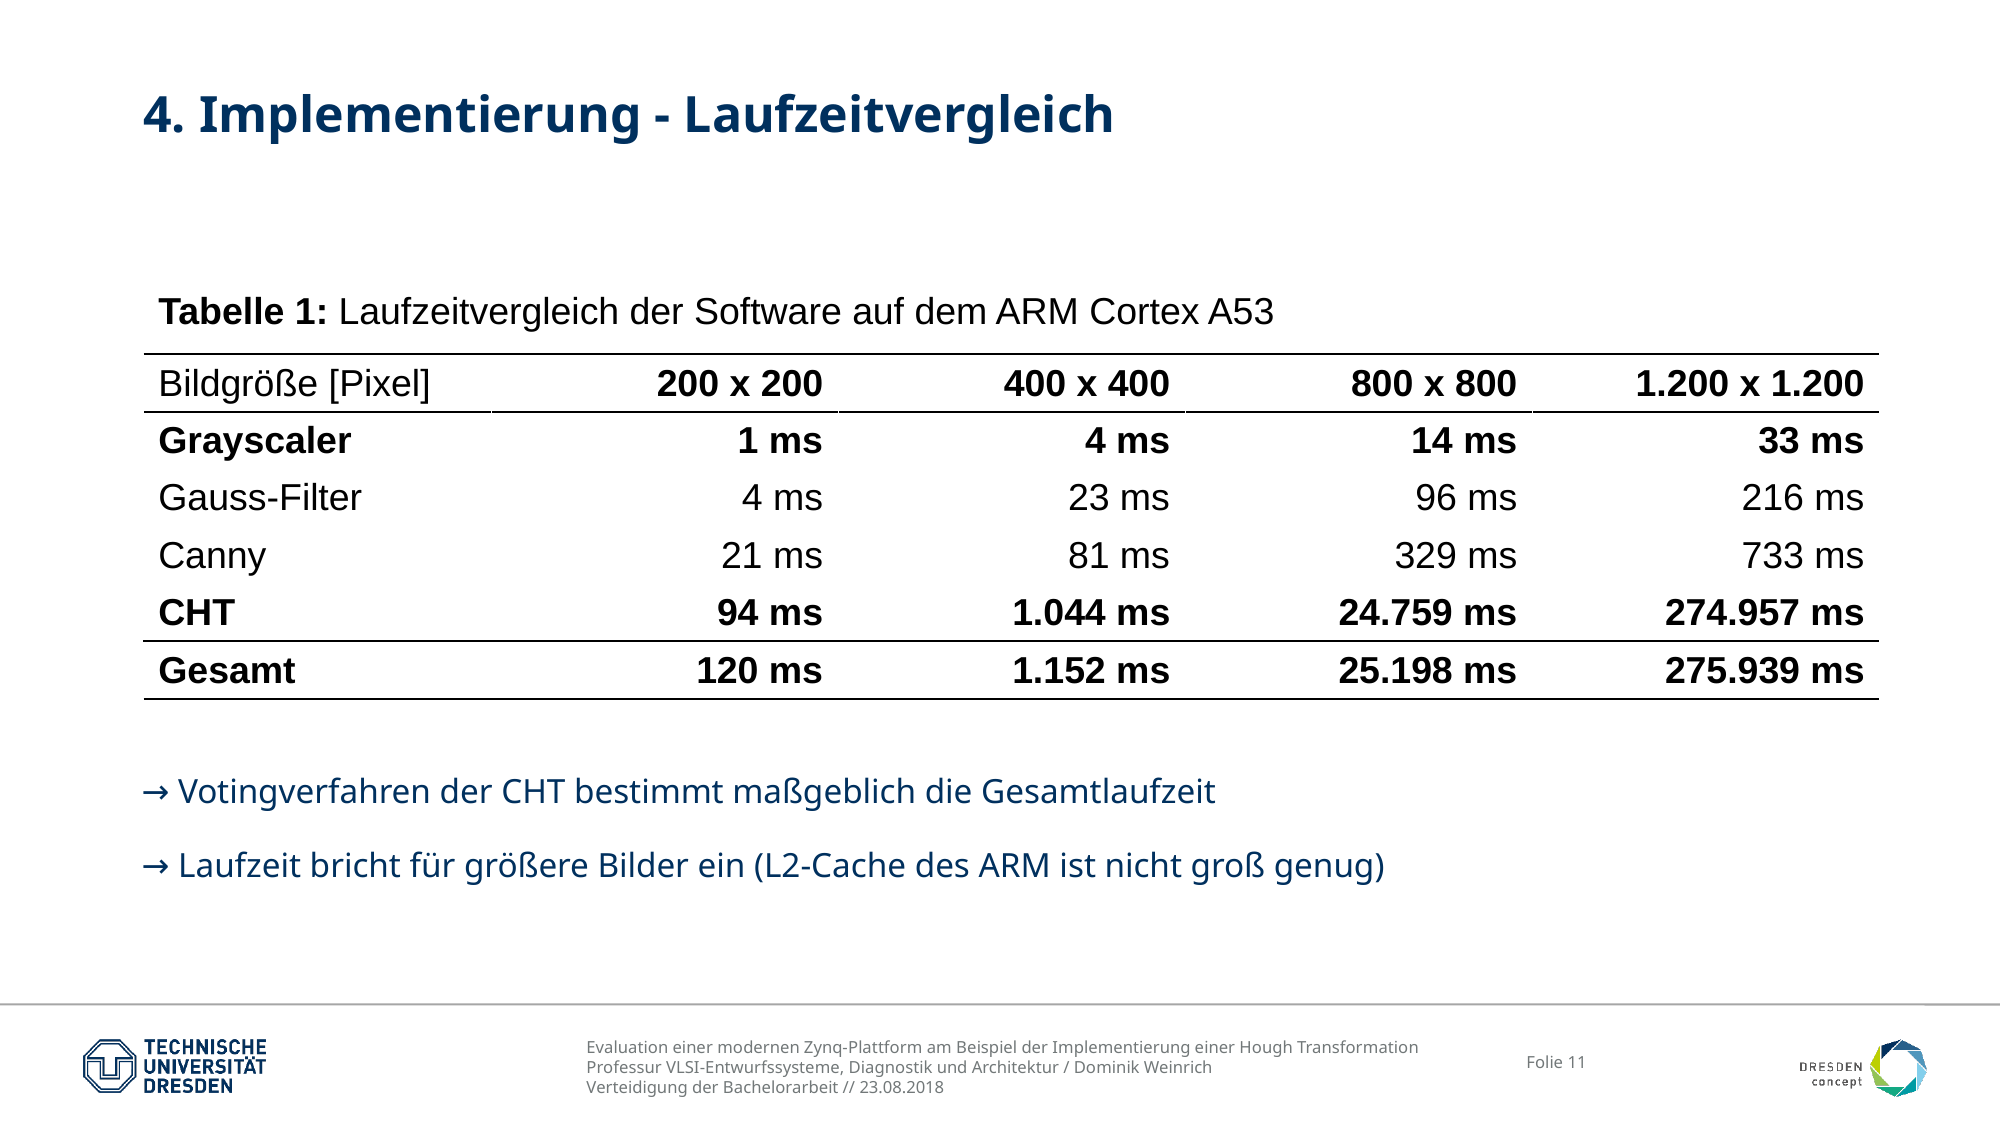

# 4. Implementierung - Laufzeitvergleich
Tabelle 1: Laufzeitvergleich der Software auf dem ARM Cortex A53
| Bildgröße [Pixel] | 200 x 200 | 400 x 400 | 800 x 800 | 1.200 x 1.200 |
| --- | --- | --- | --- | --- |
| Grayscaler | 1 ms | 4 ms | 14 ms | 33 ms |
| Gauss-Filter | 4 ms | 23 ms | 96 ms | 216 ms |
| Canny | 21 ms | 81 ms | 329 ms | 733 ms |
| CHT | 94 ms | 1.044 ms | 24.759 ms | 274.957 ms |
| Gesamt | 120 ms | 1.152 ms | 25.198 ms | 275.939 ms |
→ Votingverfahren der CHT bestimmt maßgeblich die Gesamtlaufzeit
→ Laufzeit bricht für größere Bilder ein (L2-Cache des ARM ist nicht groß genug)